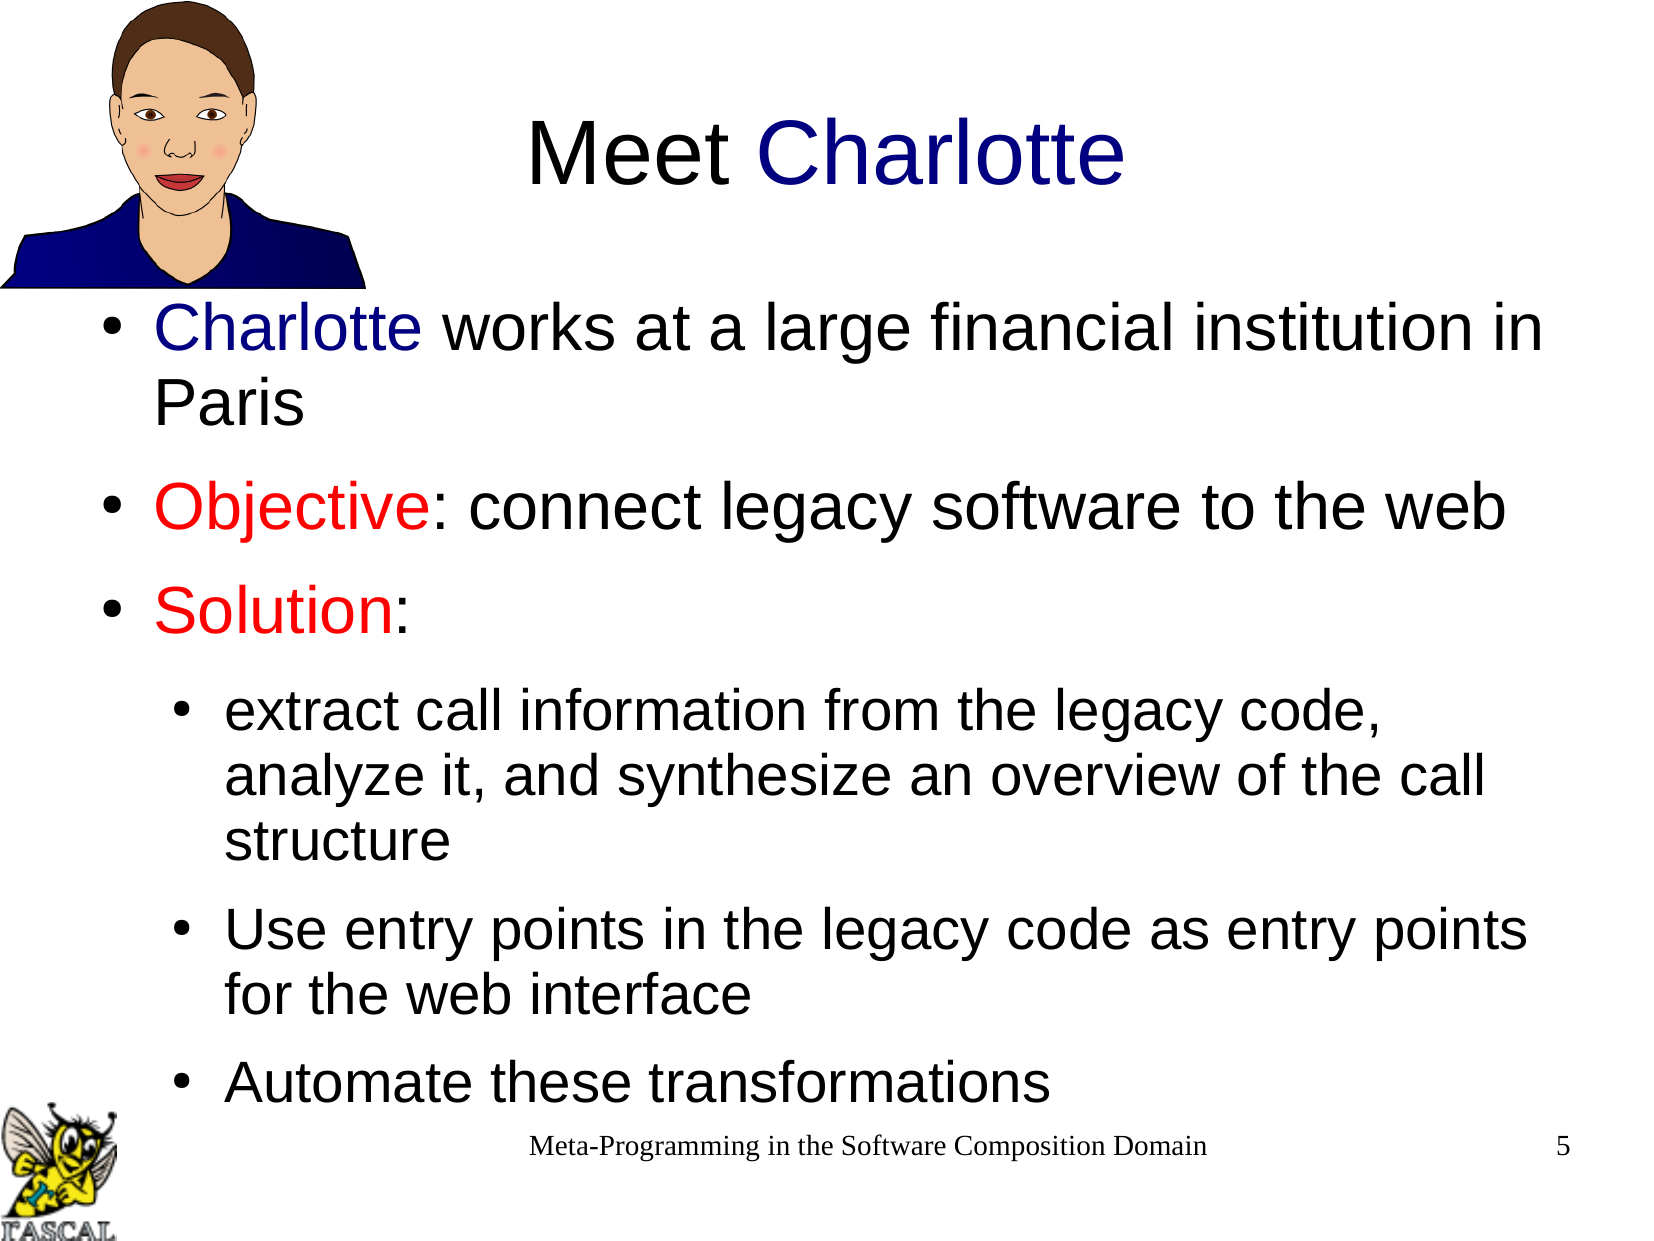

# Meet Charlotte
Charlotte works at a large financial institution in Paris
Objective: connect legacy software to the web
Solution:
extract call information from the legacy code, analyze it, and synthesize an overview of the call structure
Use entry points in the legacy code as entry points for the web interface
Automate these transformations
5